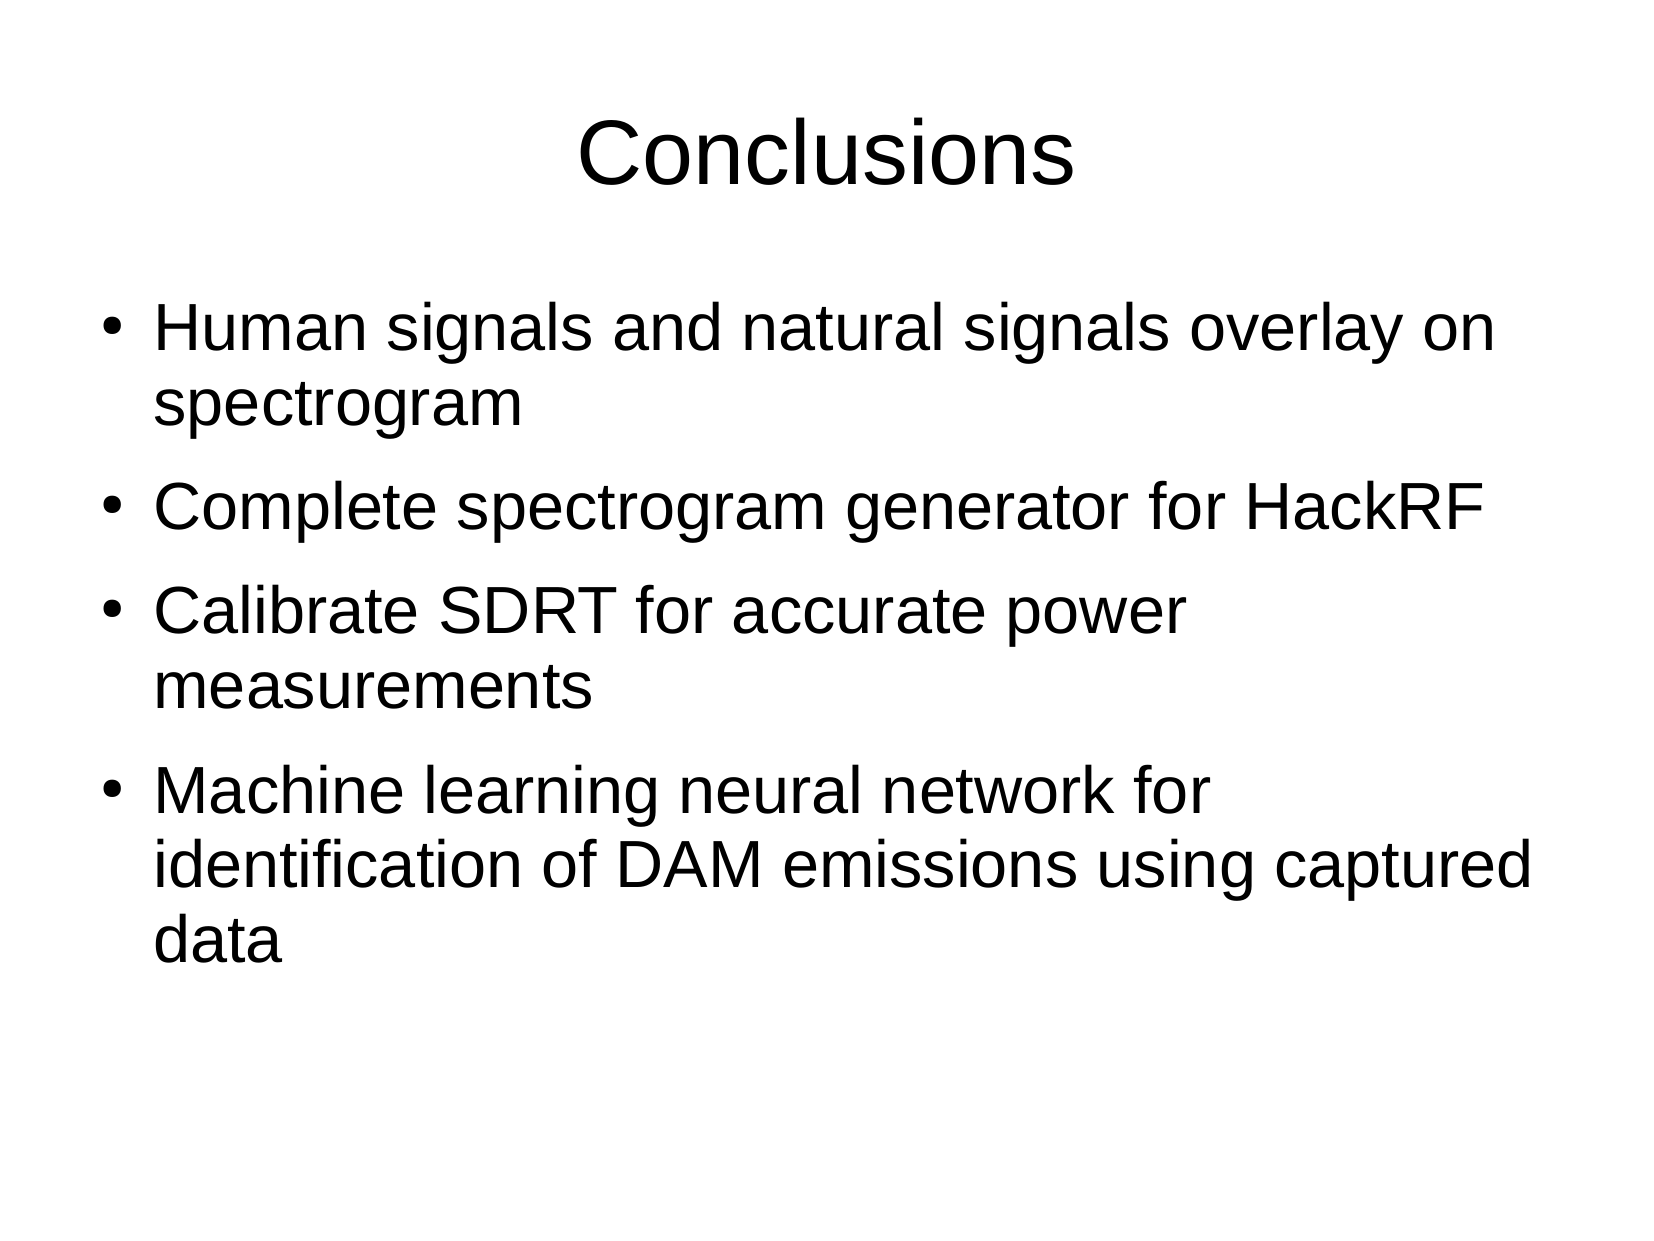

# Conclusions
Human signals and natural signals overlay on spectrogram
Complete spectrogram generator for HackRF
Calibrate SDRT for accurate power measurements
Machine learning neural network for identification of DAM emissions using captured data